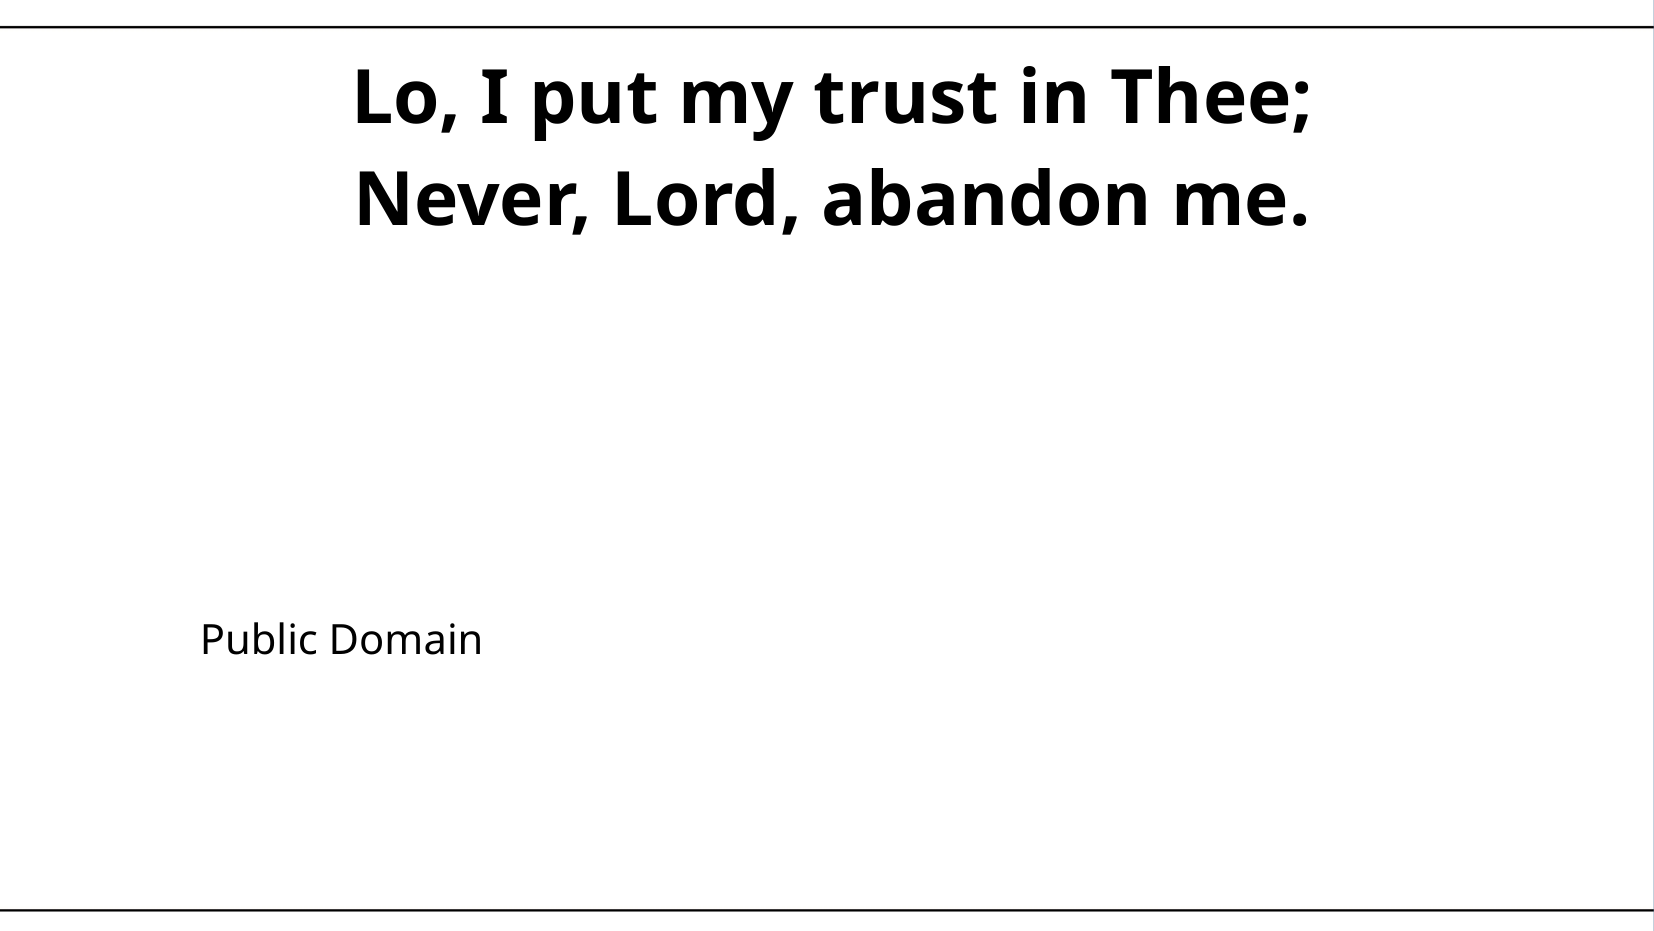

Lo, I put my trust in Thee;
Never, Lord, abandon me.
 Public Domain